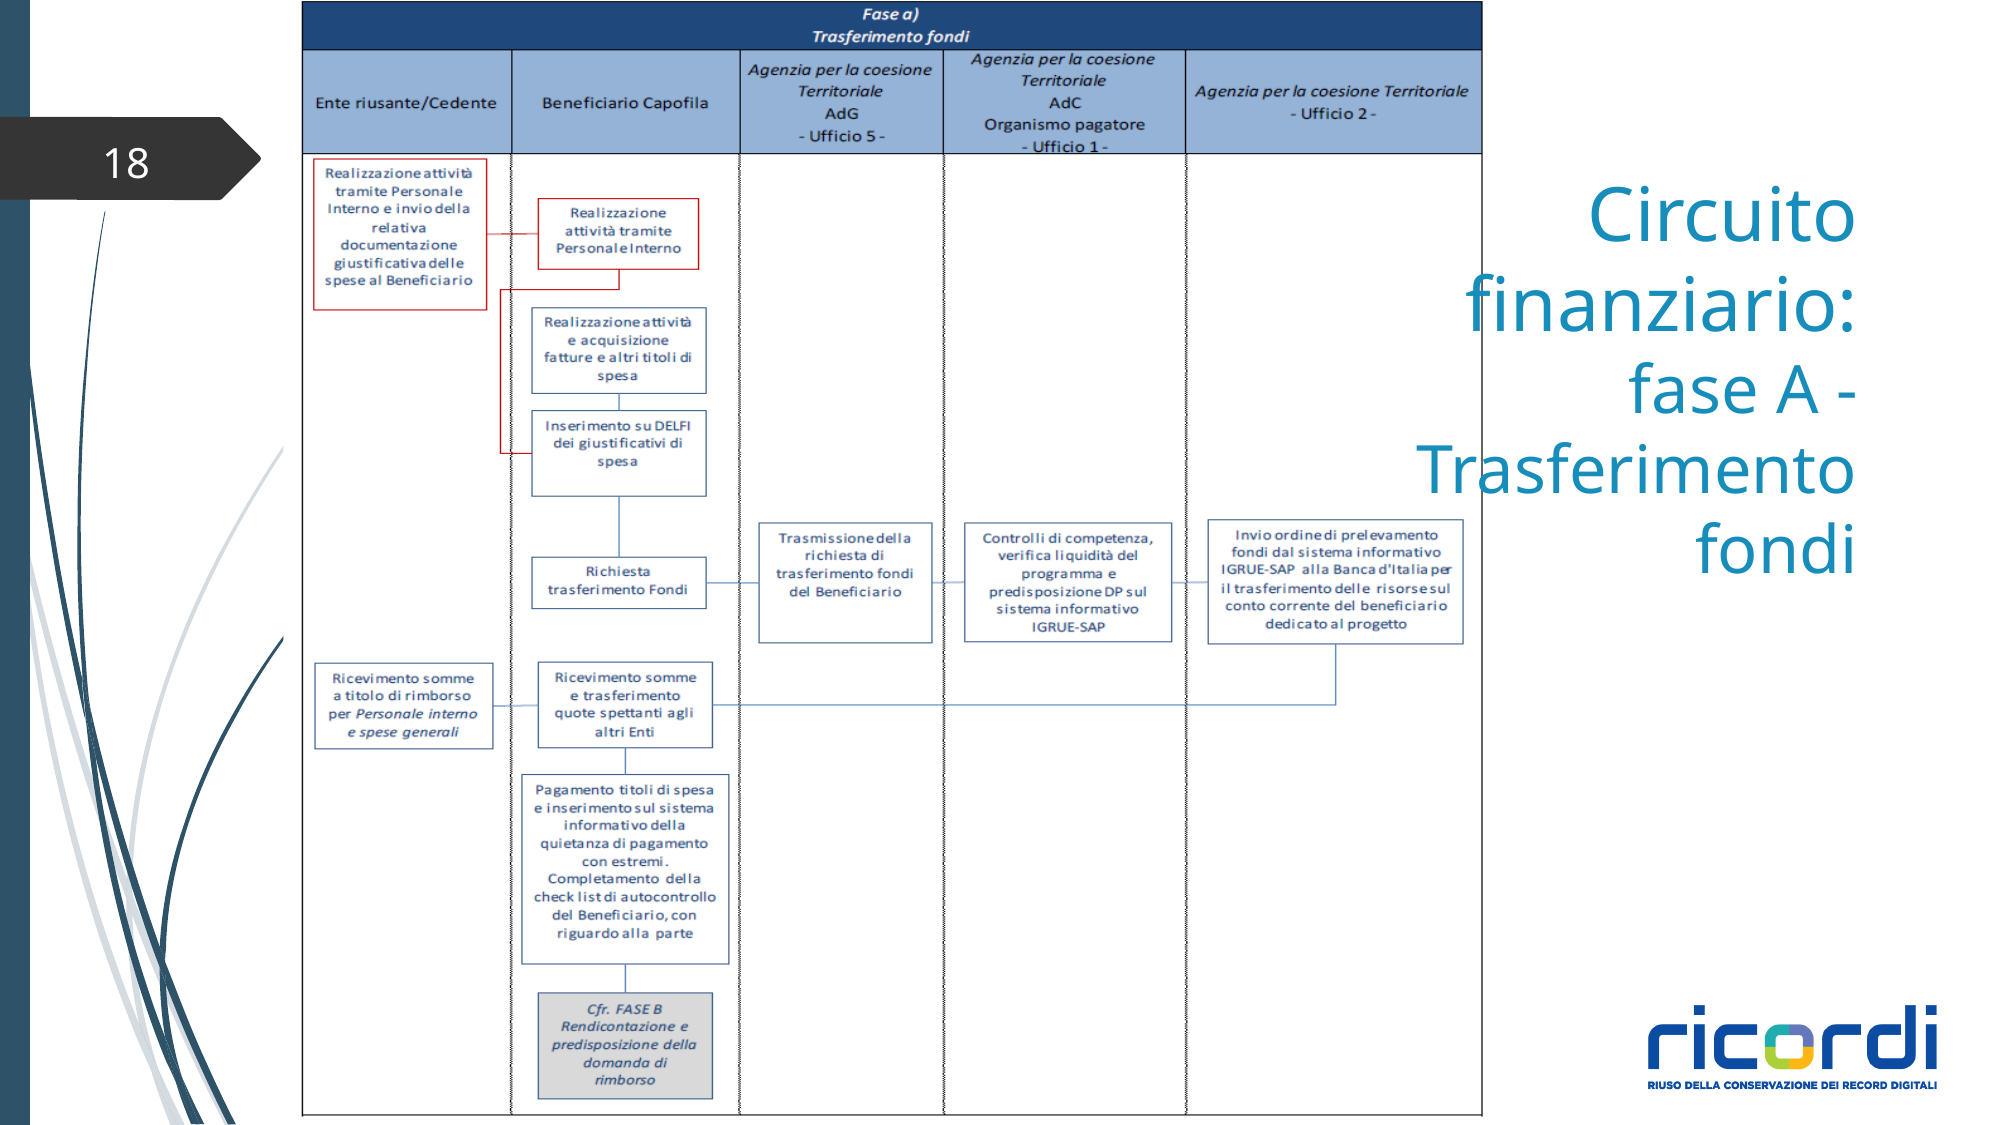

# Circuito finanziario: fase A - Trasferimento fondi